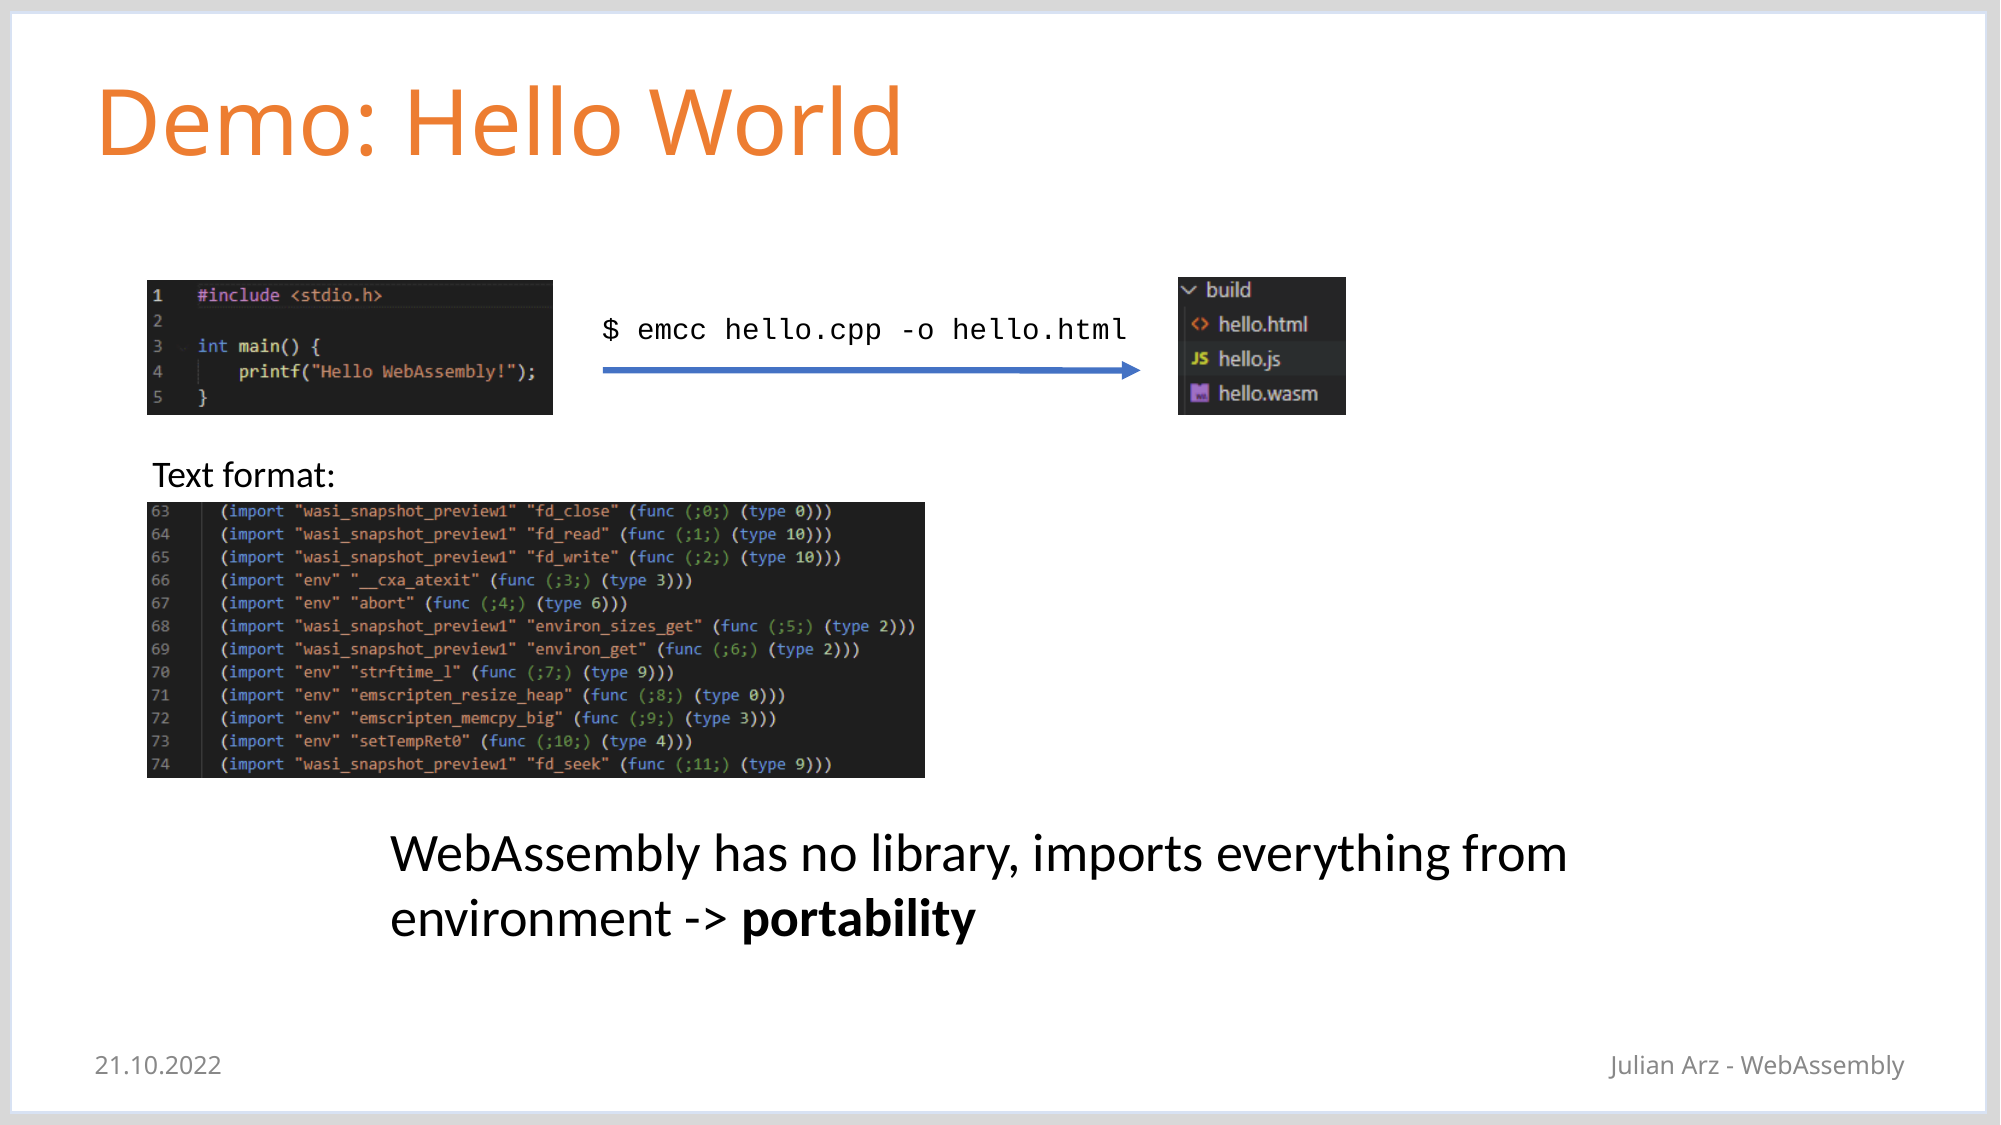

# Demo: Hello World
$ emcc hello.cpp -o hello.html
Text format:
WebAssembly has no library, imports everything from environment -> portability
21.10.2022
Julian Arz - WebAssembly